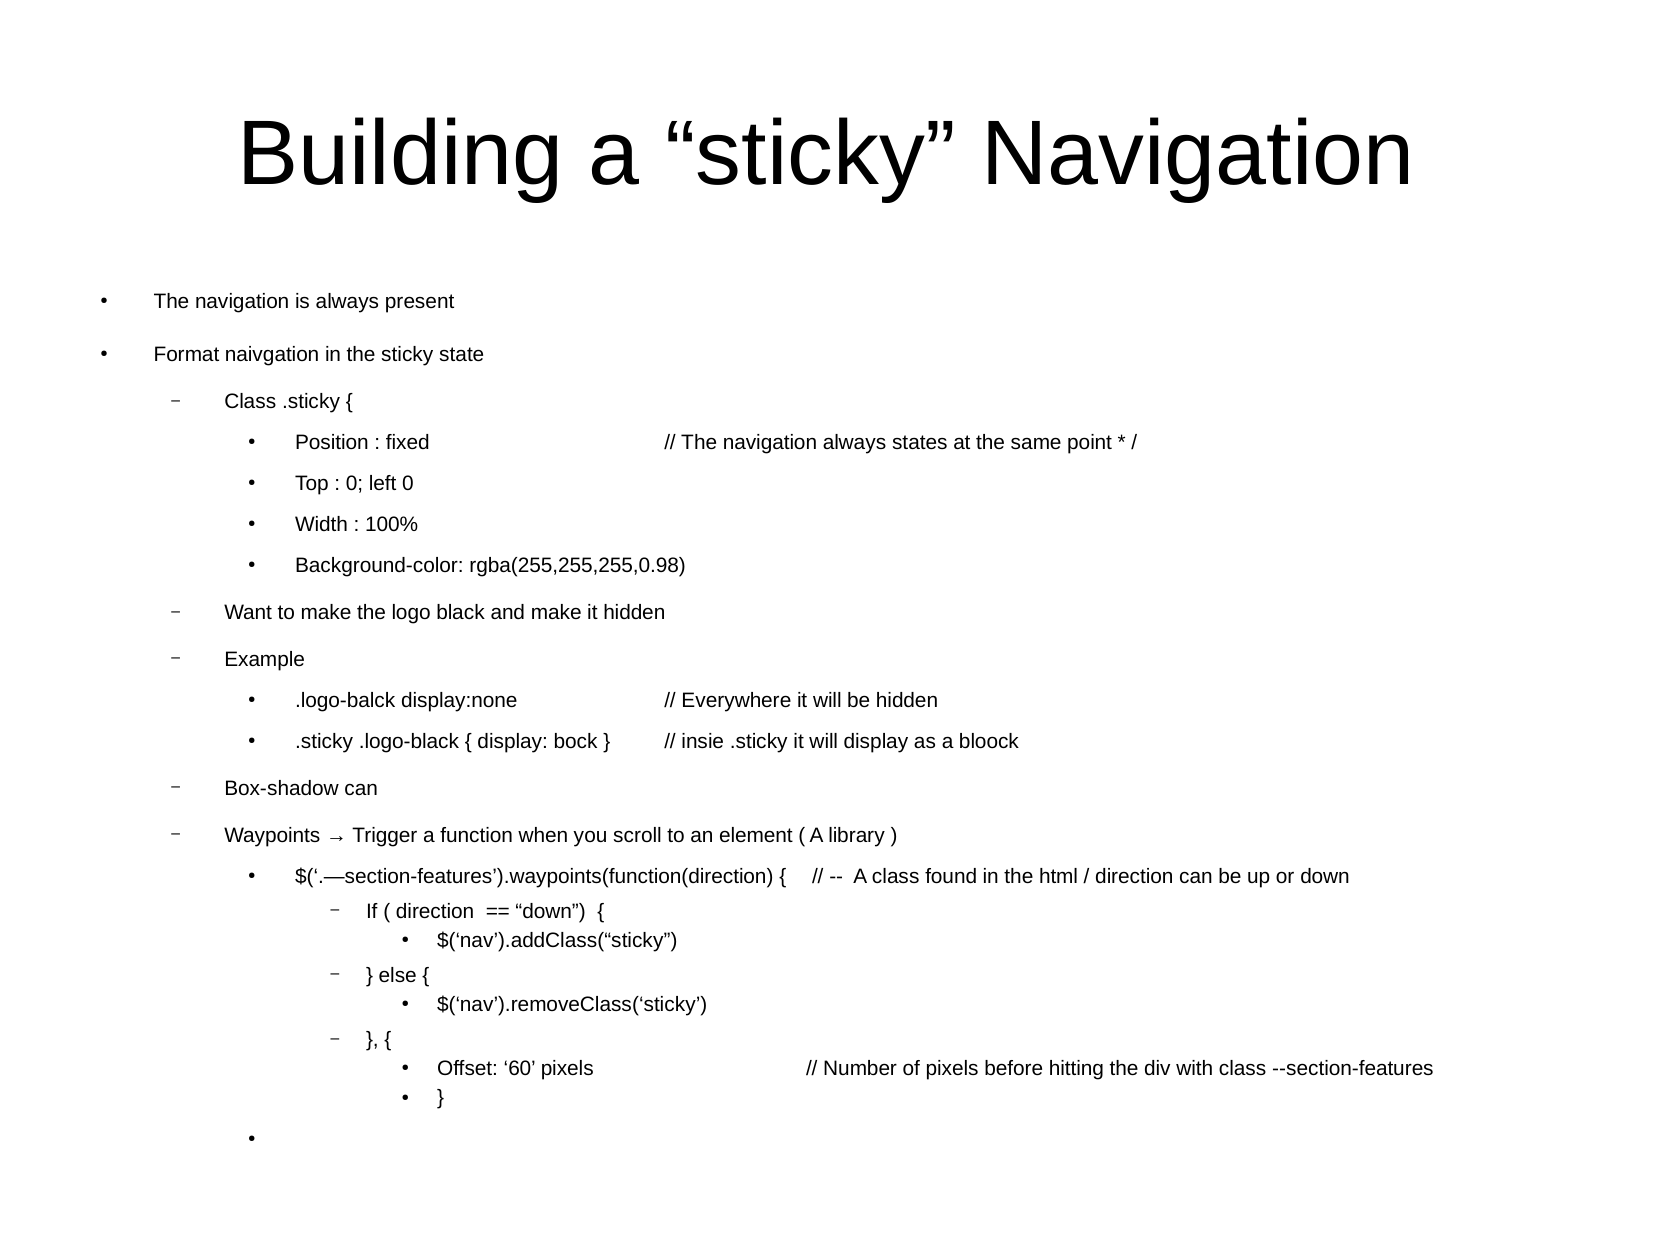

# Building a “sticky” Navigation
The navigation is always present
Format naivgation in the sticky state
Class .sticky {
Position : fixed				// The navigation always states at the same point * /
Top : 0; left 0
Width : 100%
Background-color: rgba(255,255,255,0.98)
Want to make the logo black and make it hidden
Example
.logo-balck display:none		// Everywhere it will be hidden
.sticky .logo-black { display: bock } 	// insie .sticky it will display as a bloock
Box-shadow can
Waypoints → Trigger a function when you scroll to an element ( A library )
$(‘.—section-features’).waypoints(function(direction) {	// -- A class found in the html / direction can be up or down
If ( direction == “down”) {
$(‘nav’).addClass(“sticky”)
} else {
$(‘nav’).removeClass(‘sticky’)
}, {
Offset: ‘60’ pixels			// Number of pixels before hitting the div with class --section-features
}